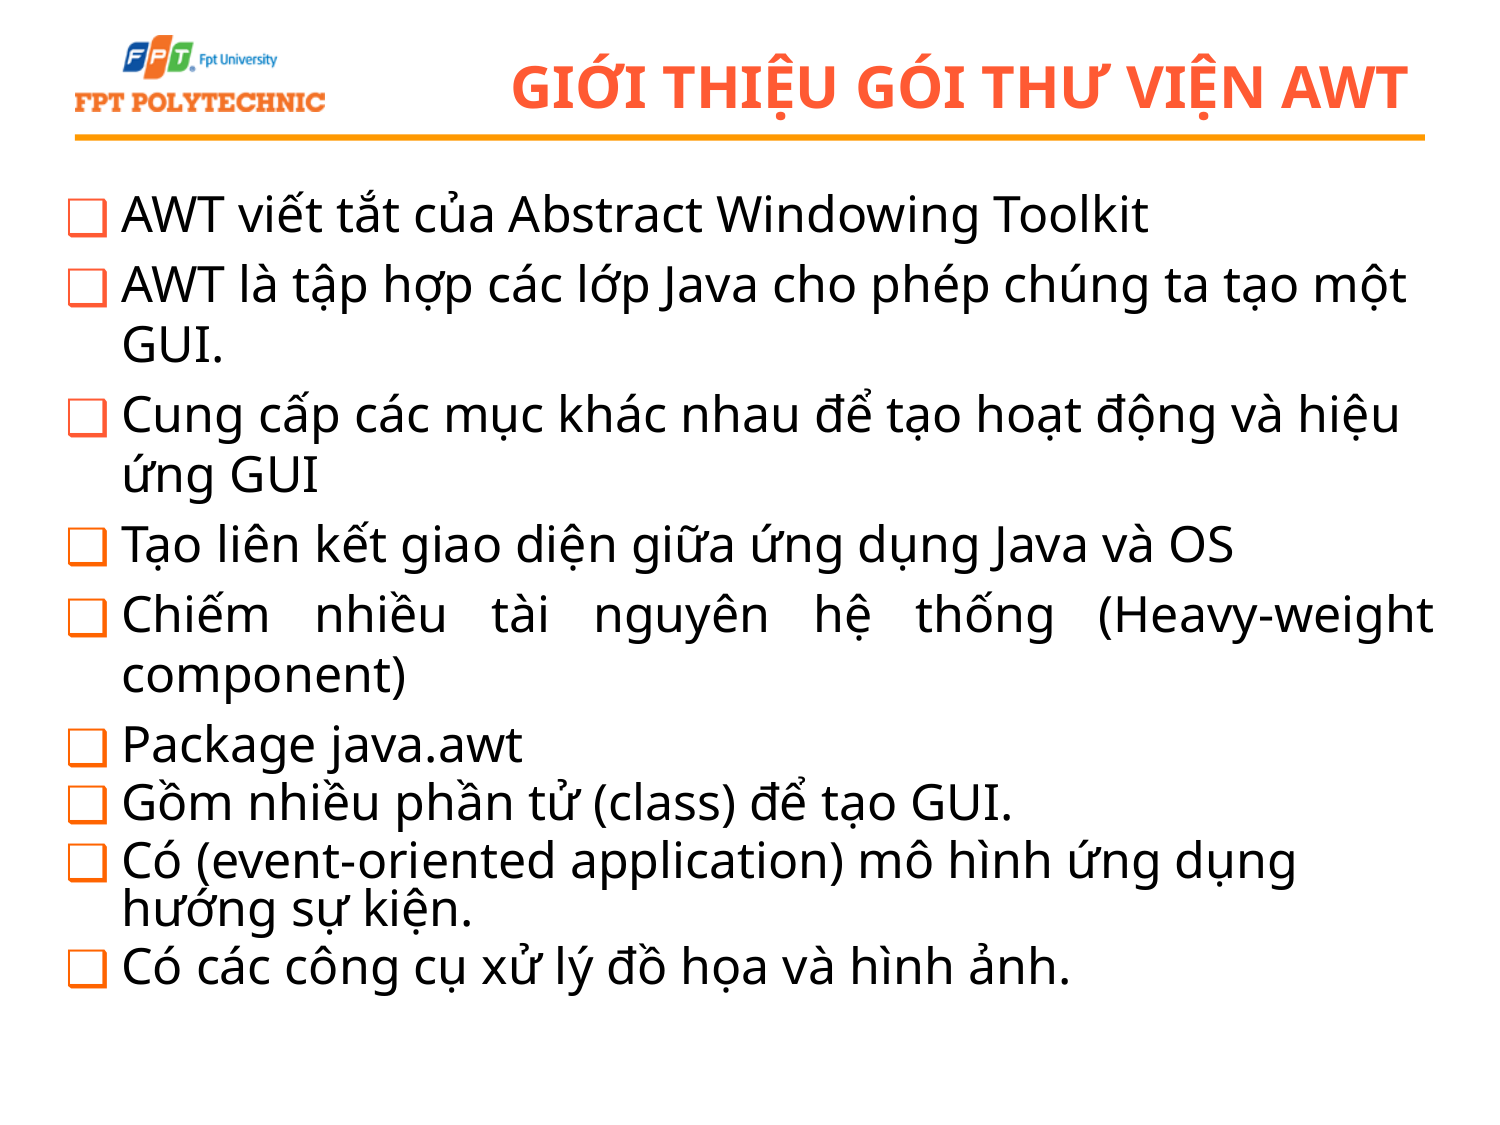

# Giới thiệu gói thư viện AWT
AWT viết tắt của Abstract Windowing Toolkit
AWT là tập hợp các lớp Java cho phép chúng ta tạo một GUI.
Cung cấp các mục khác nhau để tạo hoạt động và hiệu ứng GUI
Tạo liên kết giao diện giữa ứng dụng Java và OS
Chiếm nhiều tài nguyên hệ thống (Heavy-weight component)
Package java.awt
Gồm nhiều phần tử (class) để tạo GUI.
Có (event-oriented application) mô hình ứng dụng hướng sự kiện.
Có các công cụ xử lý đồ họa và hình ảnh.